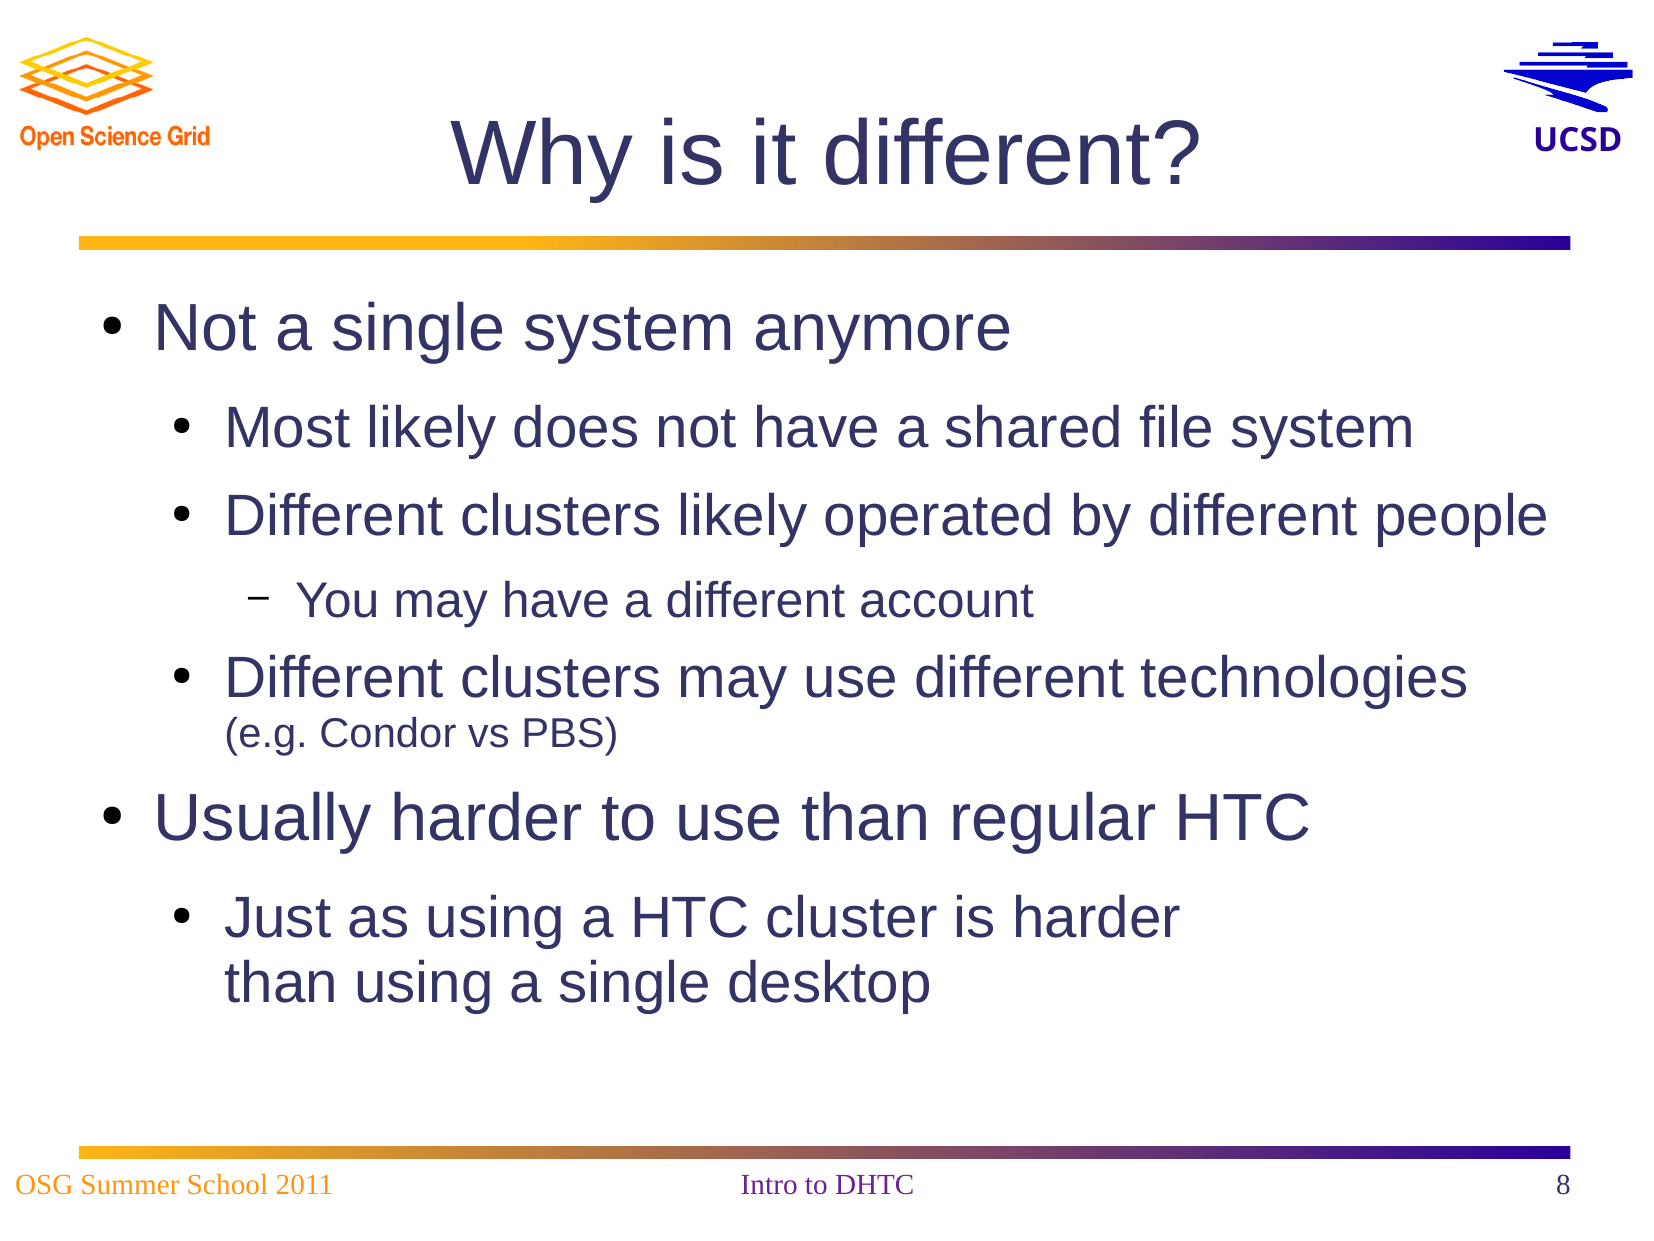

# Why is it different?
Not a single system anymore
Most likely does not have a shared file system
Different clusters likely operated by different people
You may have a different account
Different clusters may use different technologies
(e.g. Condor vs PBS)
Usually harder to use than regular HTC
Just as using a HTC cluster is harder
than using a single desktop
OSG Summer School 2011
Intro to DHTC
8